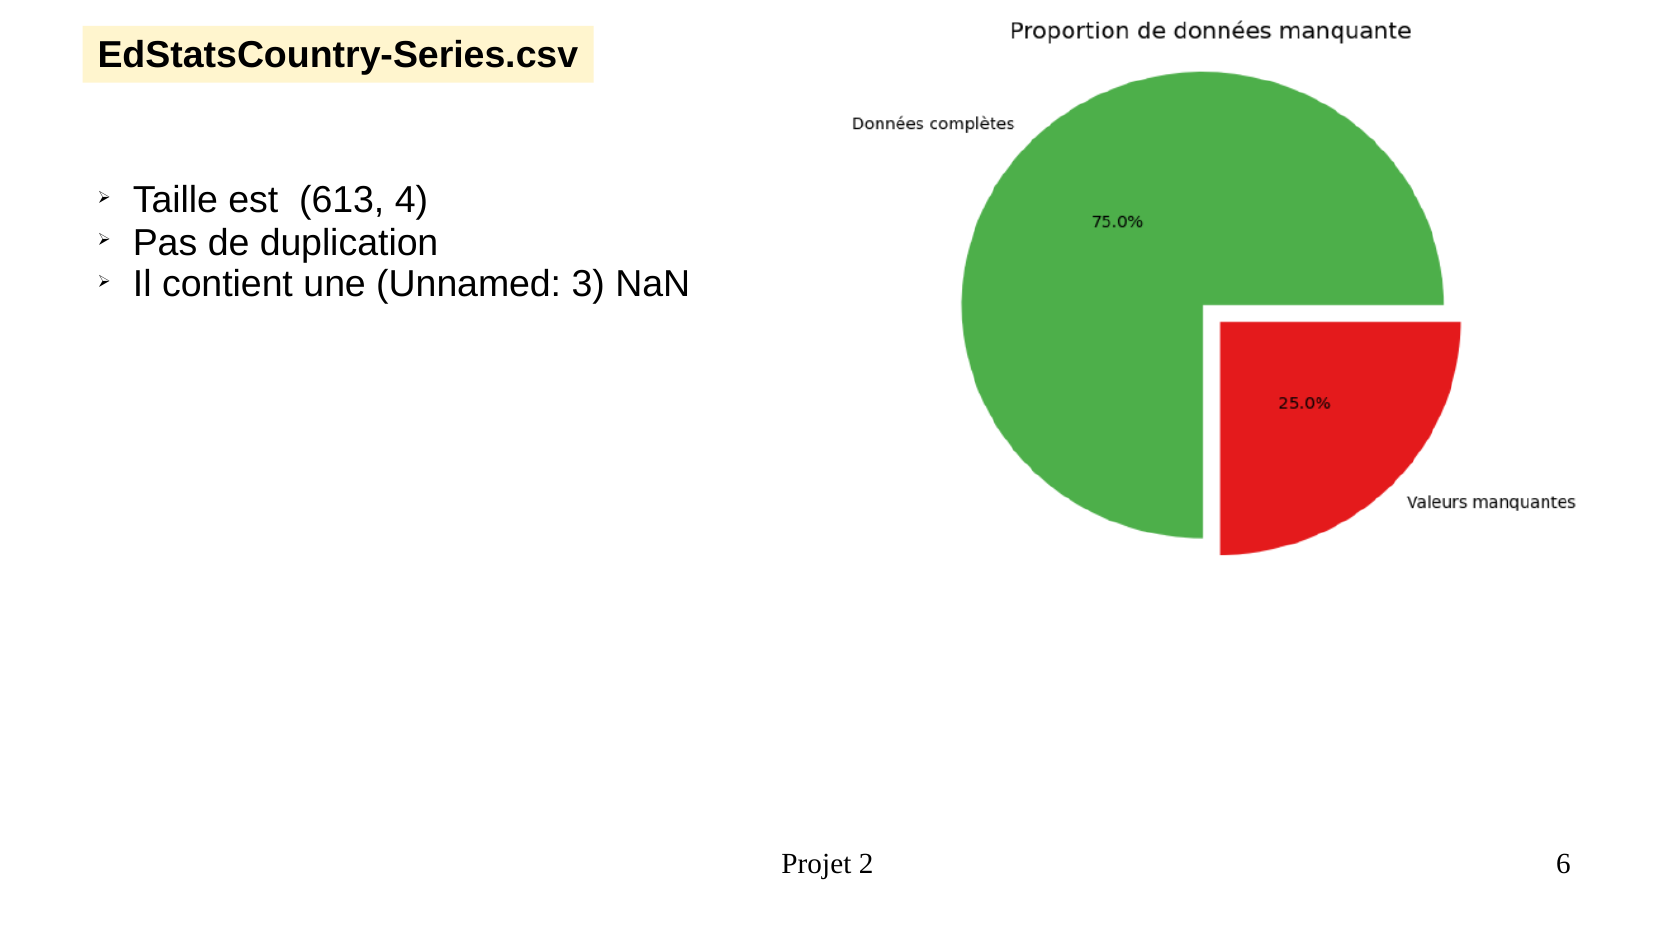

EdStatsCountry-Series.csv
Taille est (613, 4)
Pas de duplication
Il contient une (Unnamed: 3) NaN
Projet 2
6